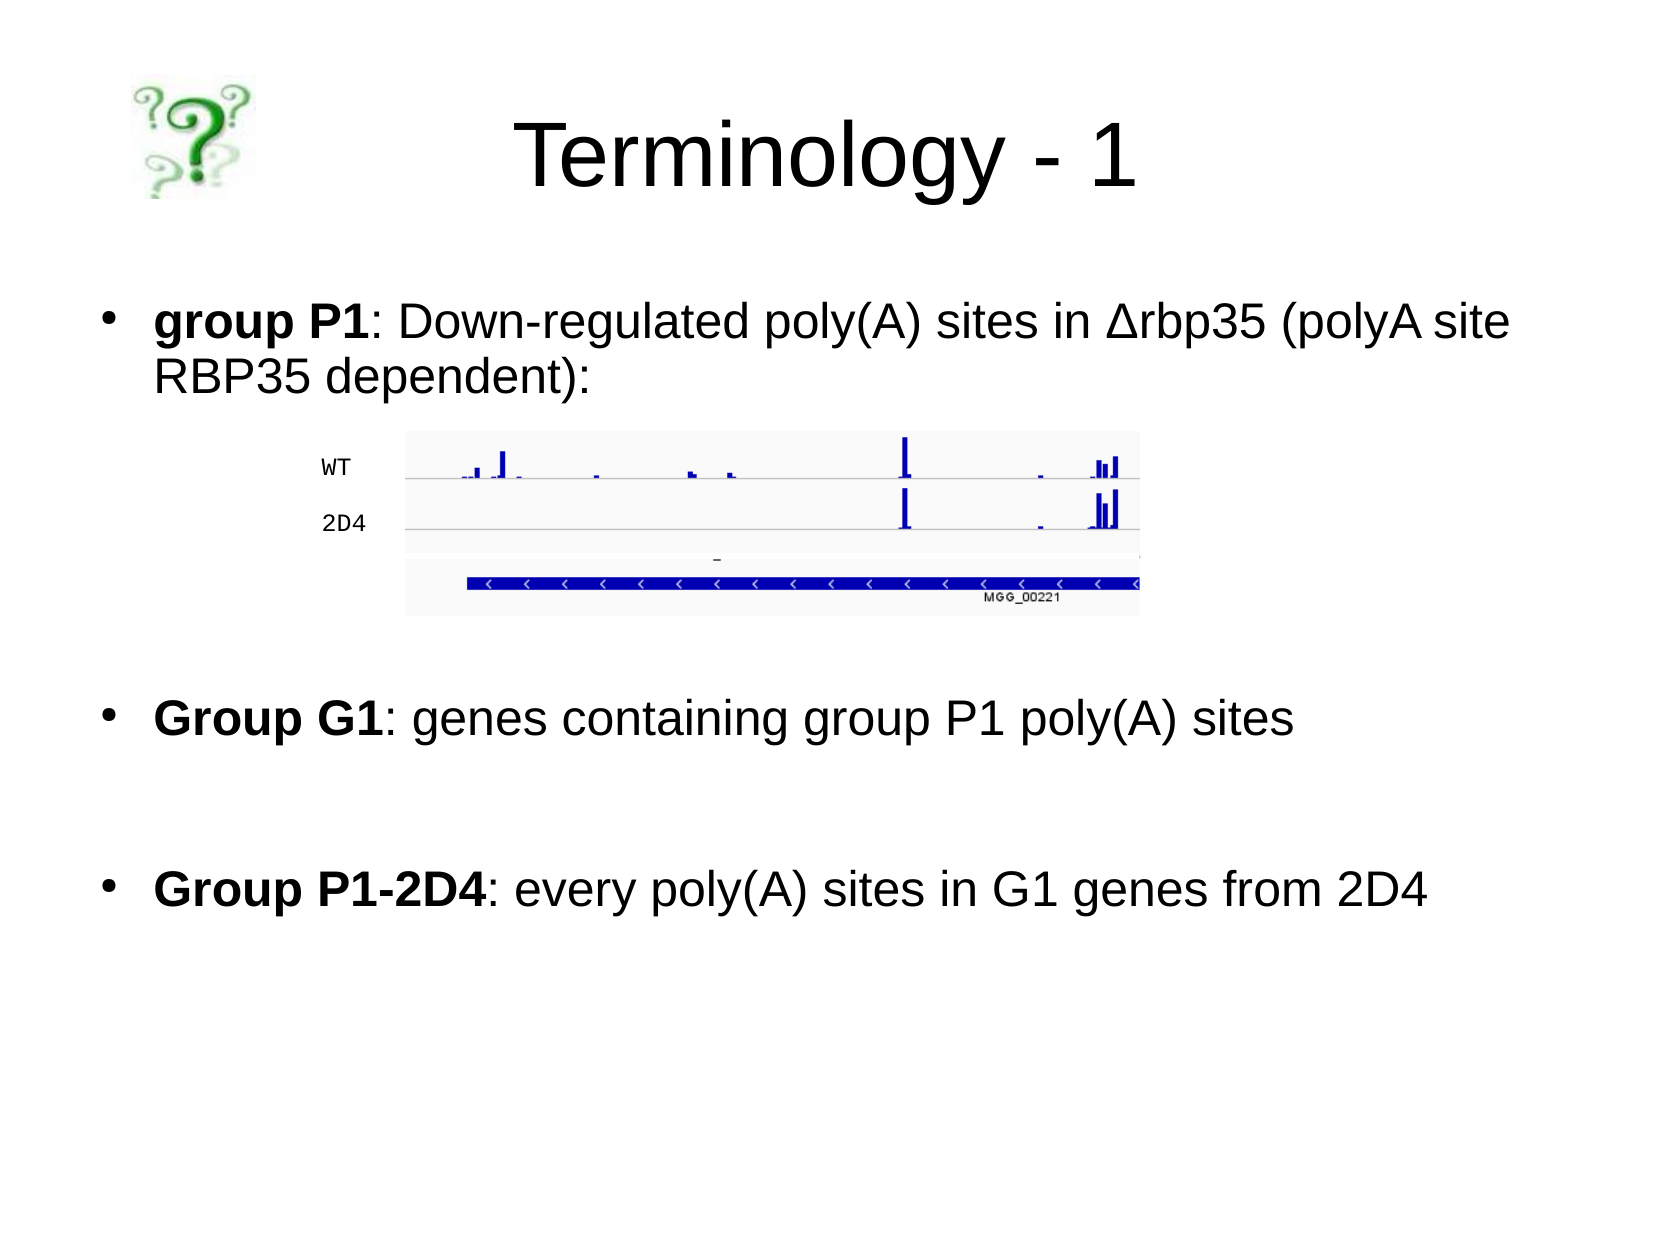

# Terminology - 1
group P1: Down-regulated poly(A) sites in Δrbp35 (polyA site RBP35 dependent):
Group G1: genes containing group P1 poly(A) sites
Group P1-2D4: every poly(A) sites in G1 genes from 2D4
WT
2D4